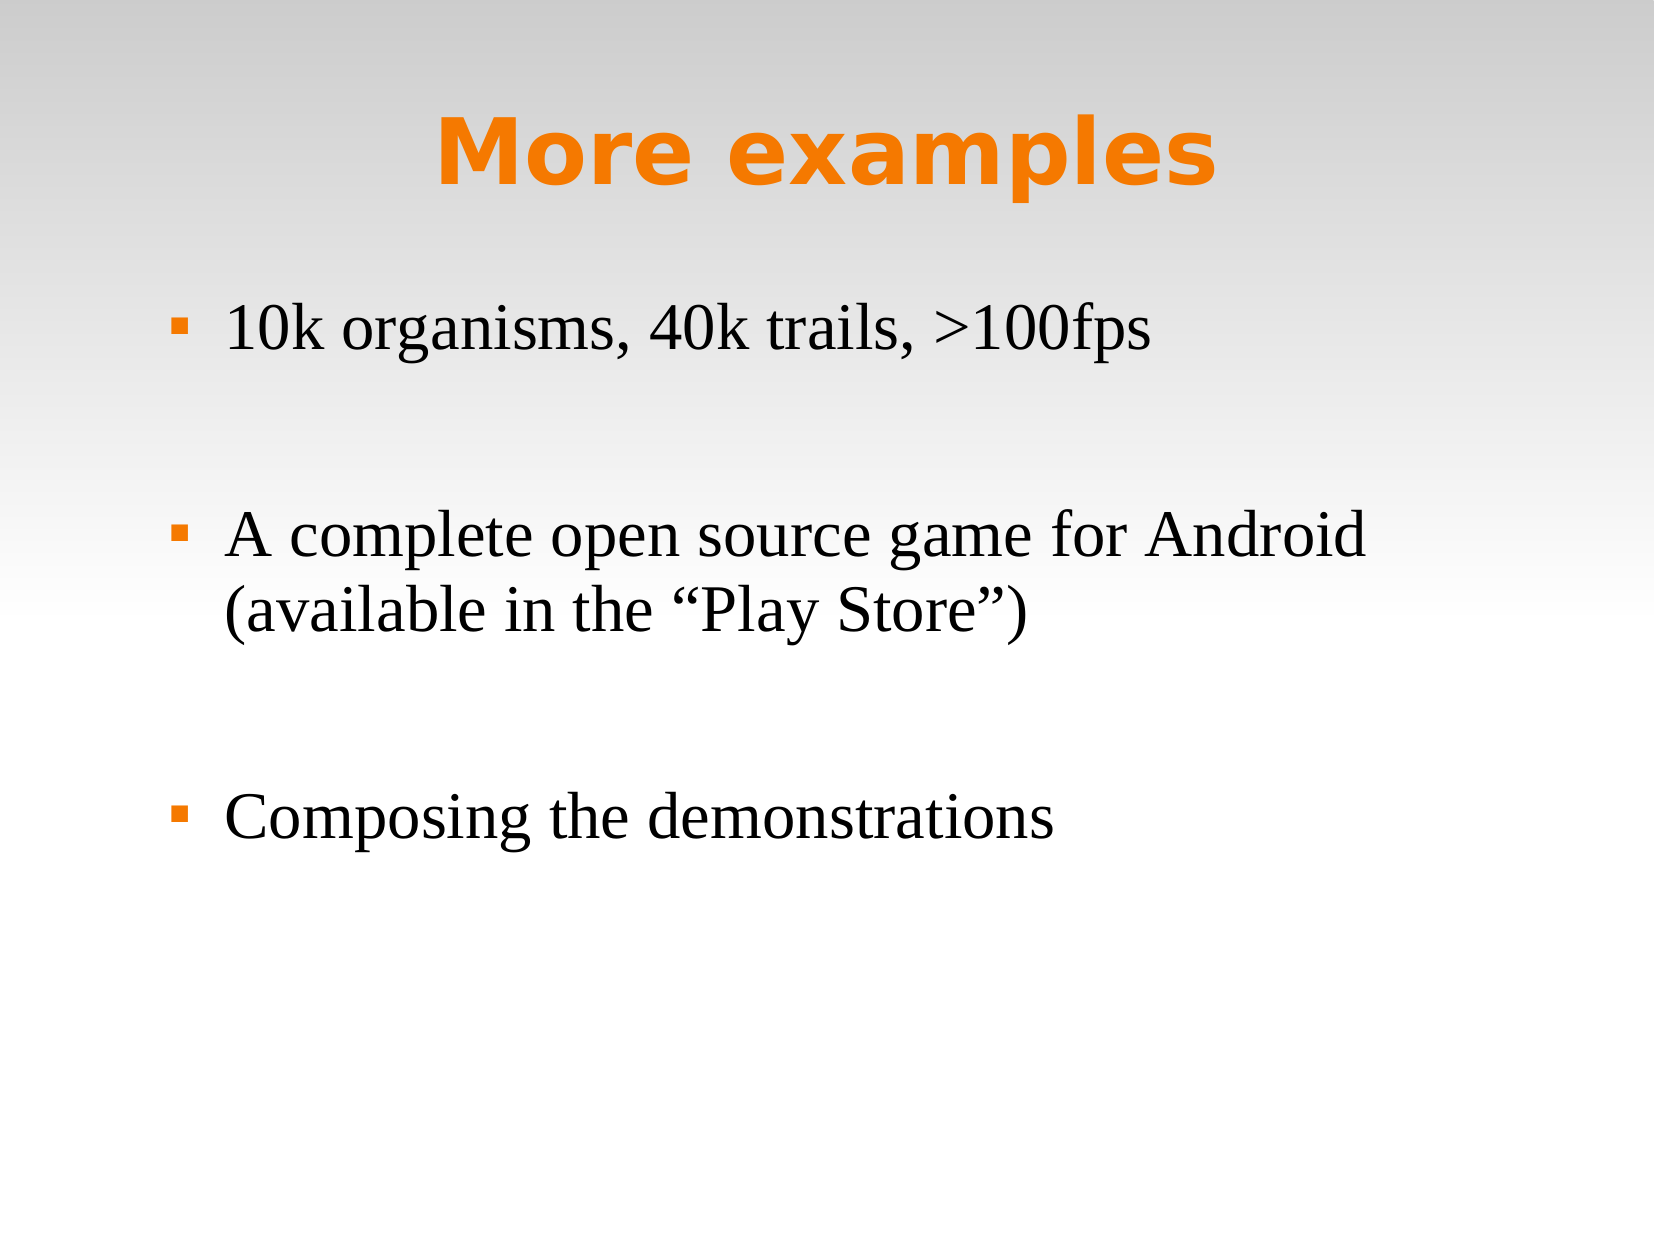

# More examples
10k organisms, 40k trails, >100fps
A complete open source game for Android (available in the “Play Store”)
Composing the demonstrations